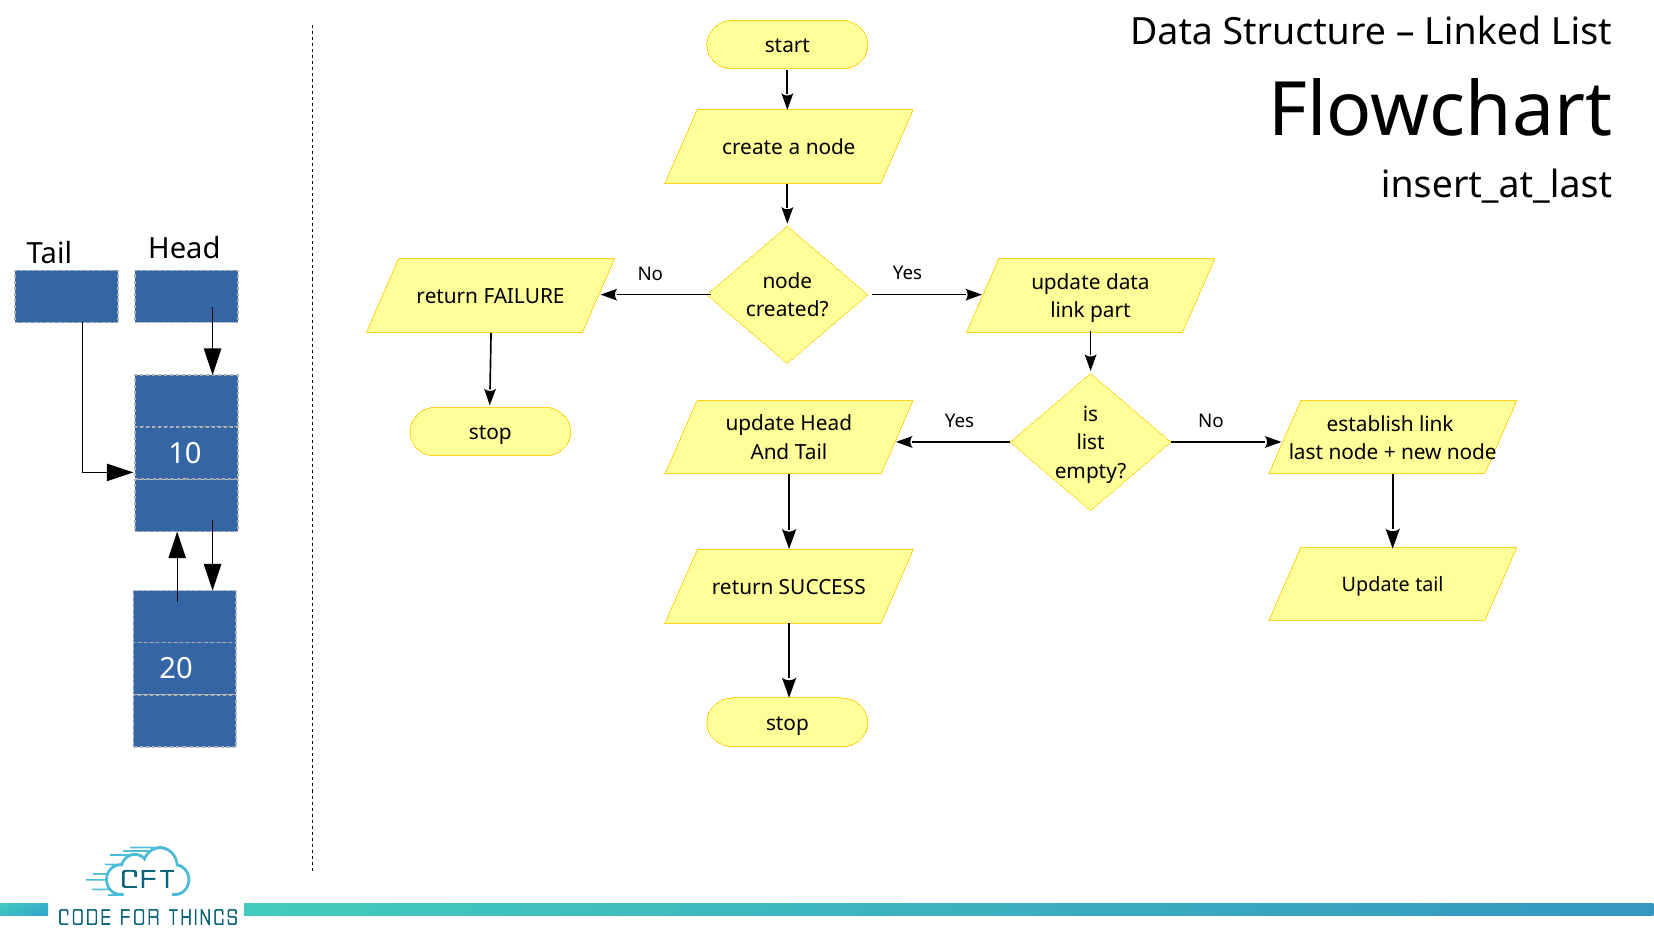

# Data Structure – Linked List Flowchart insert_at_last
start
create a node
Head
Tail
node
created?
Yes
No
return FAILURE
update data
link part
is
list
empty?
No
update Head
And Tail
Yes
establish link
last node + new node
stop
10
return SUCCESS
stop
Update tail
20